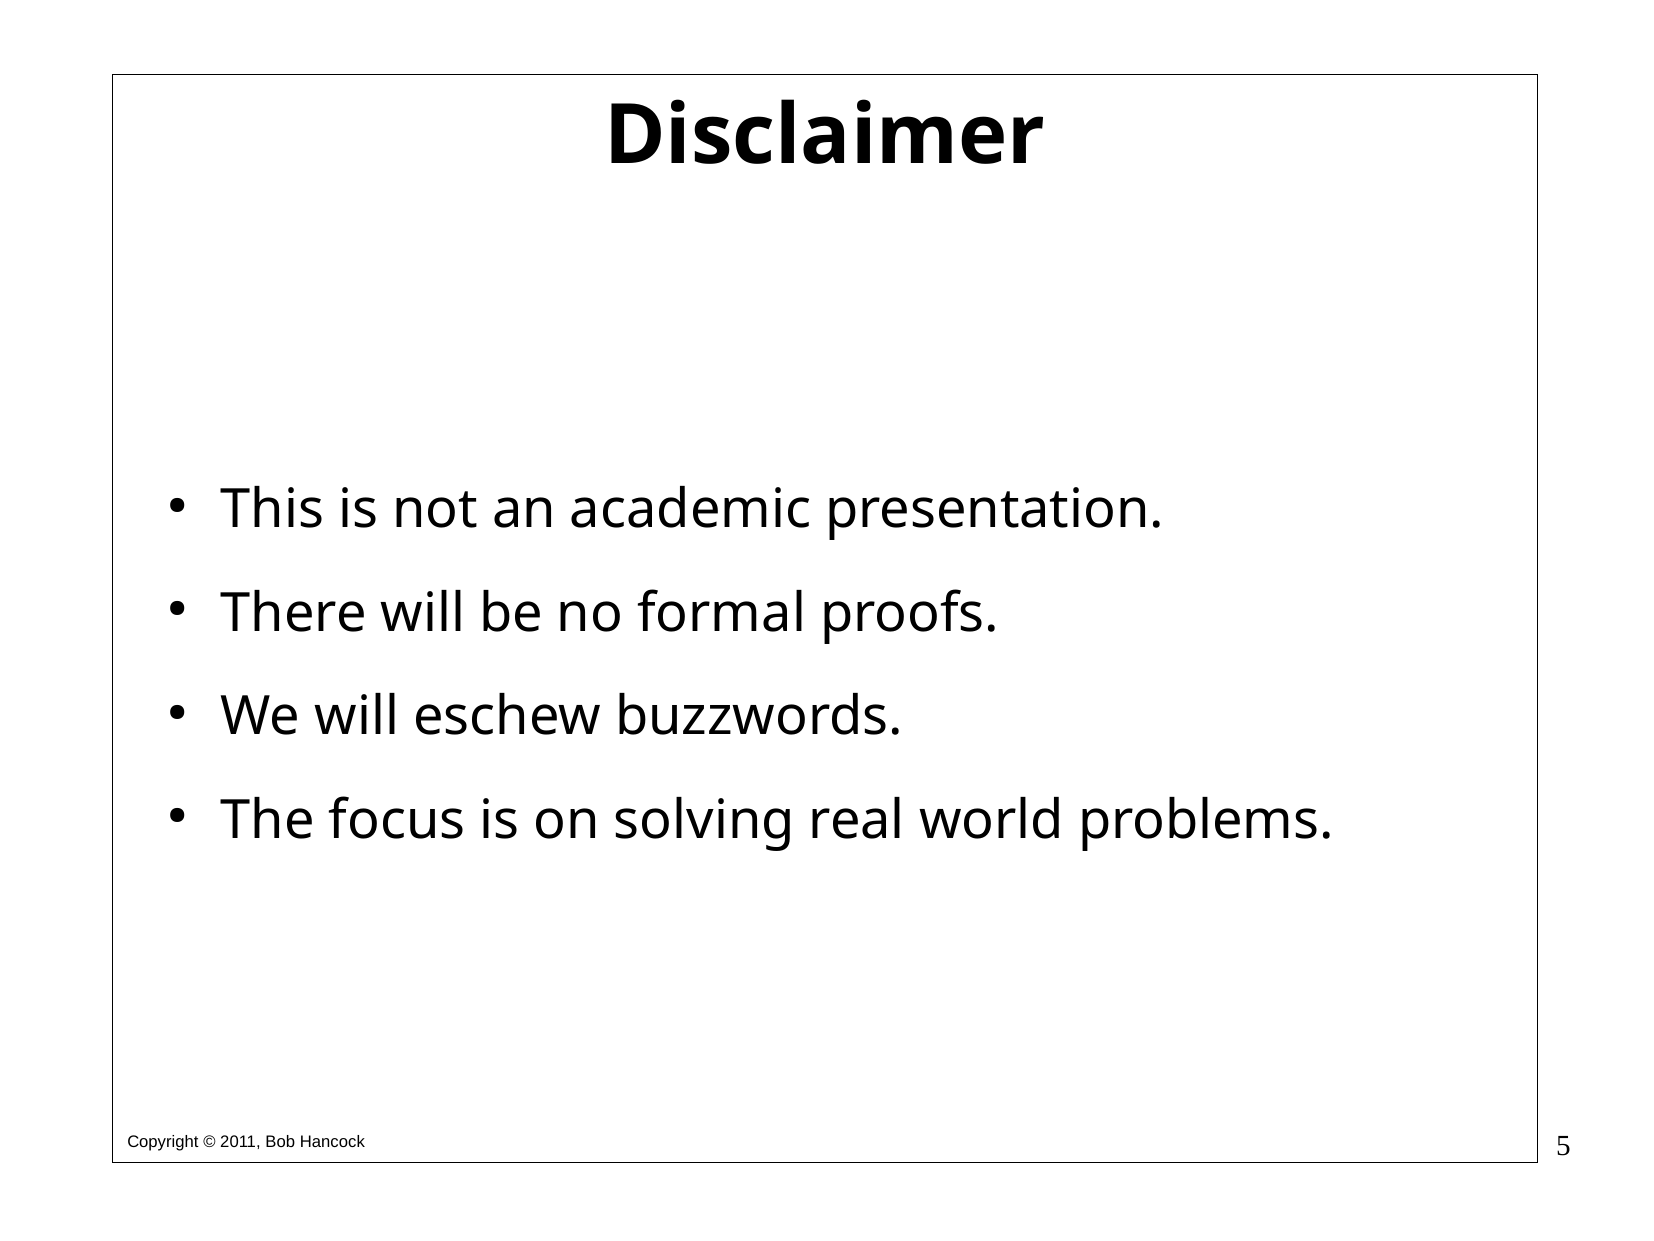

# Disclaimer
This is not an academic presentation.
There will be no formal proofs.
We will eschew buzzwords.
The focus is on solving real world problems.
Copyright © 2011, Bob Hancock
5